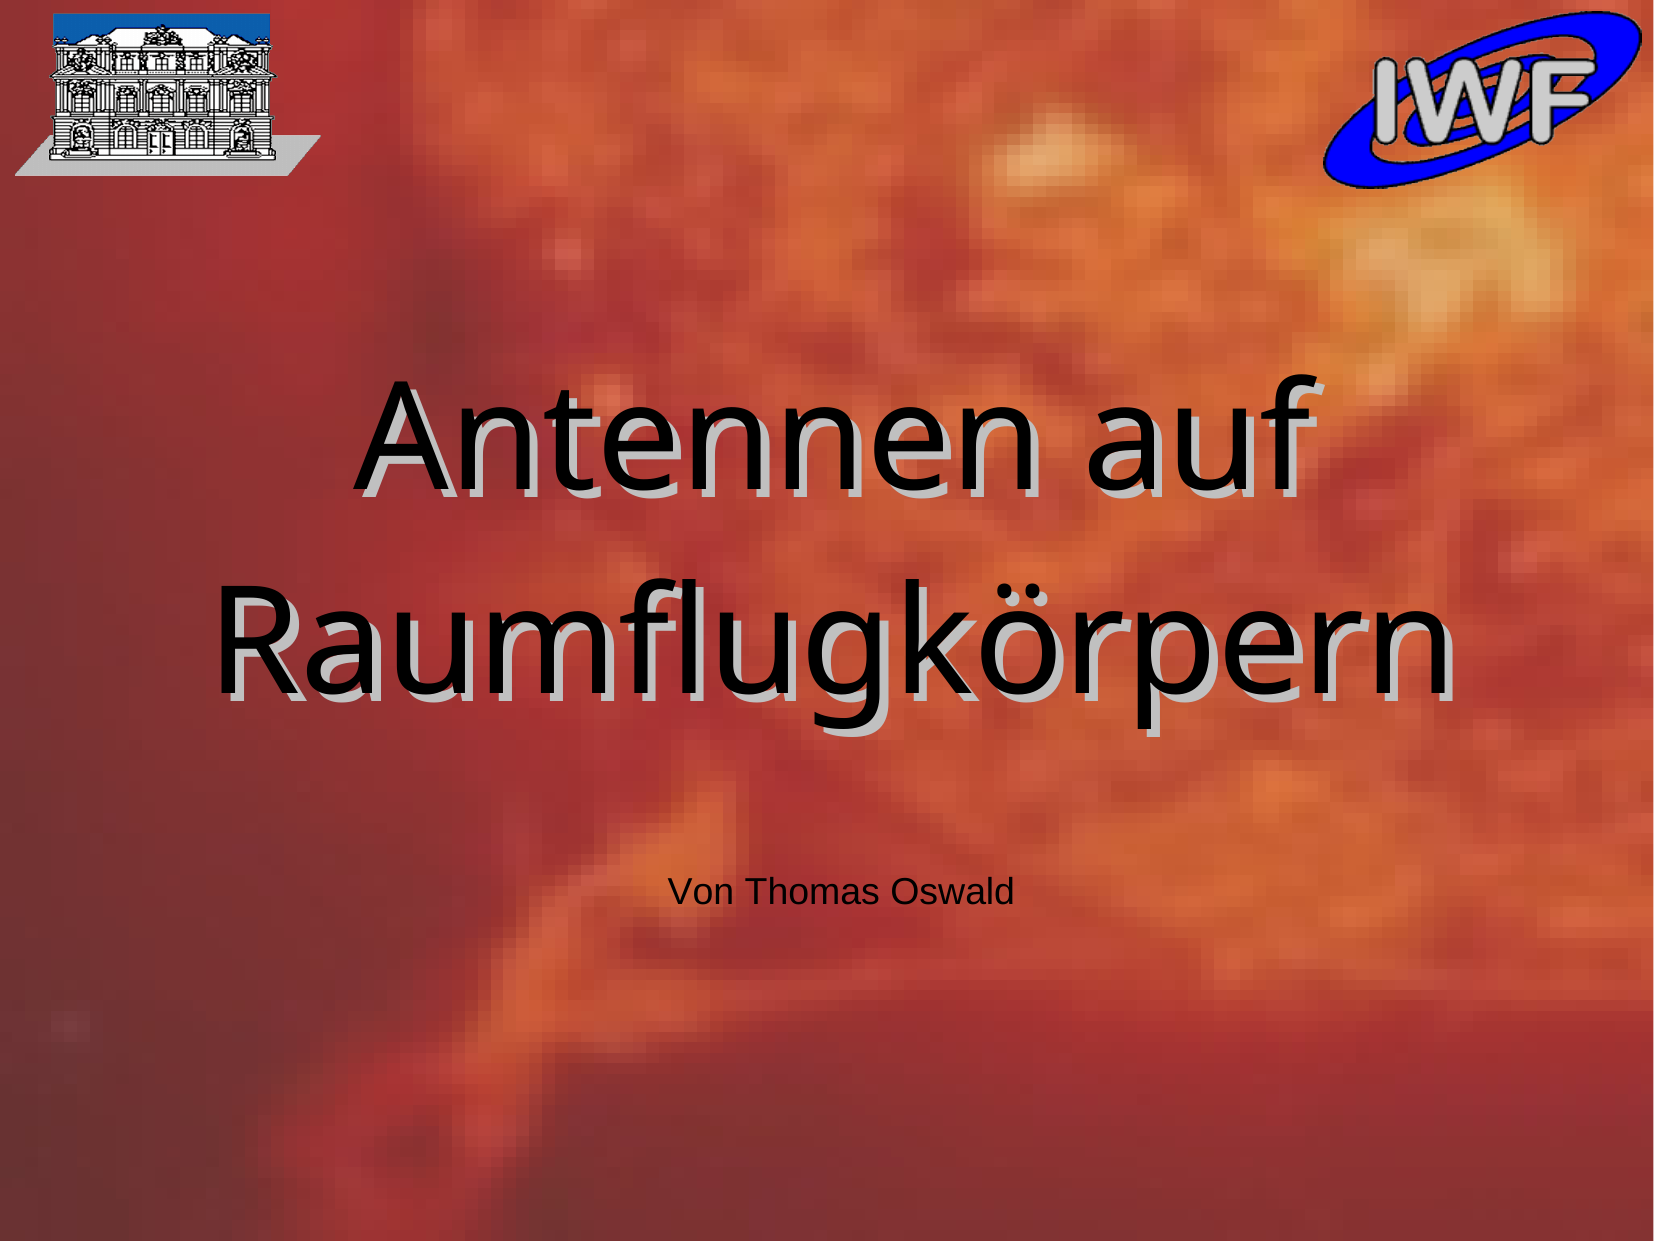

# Antennen auf Raumflugkörpern
Von Thomas Oswald